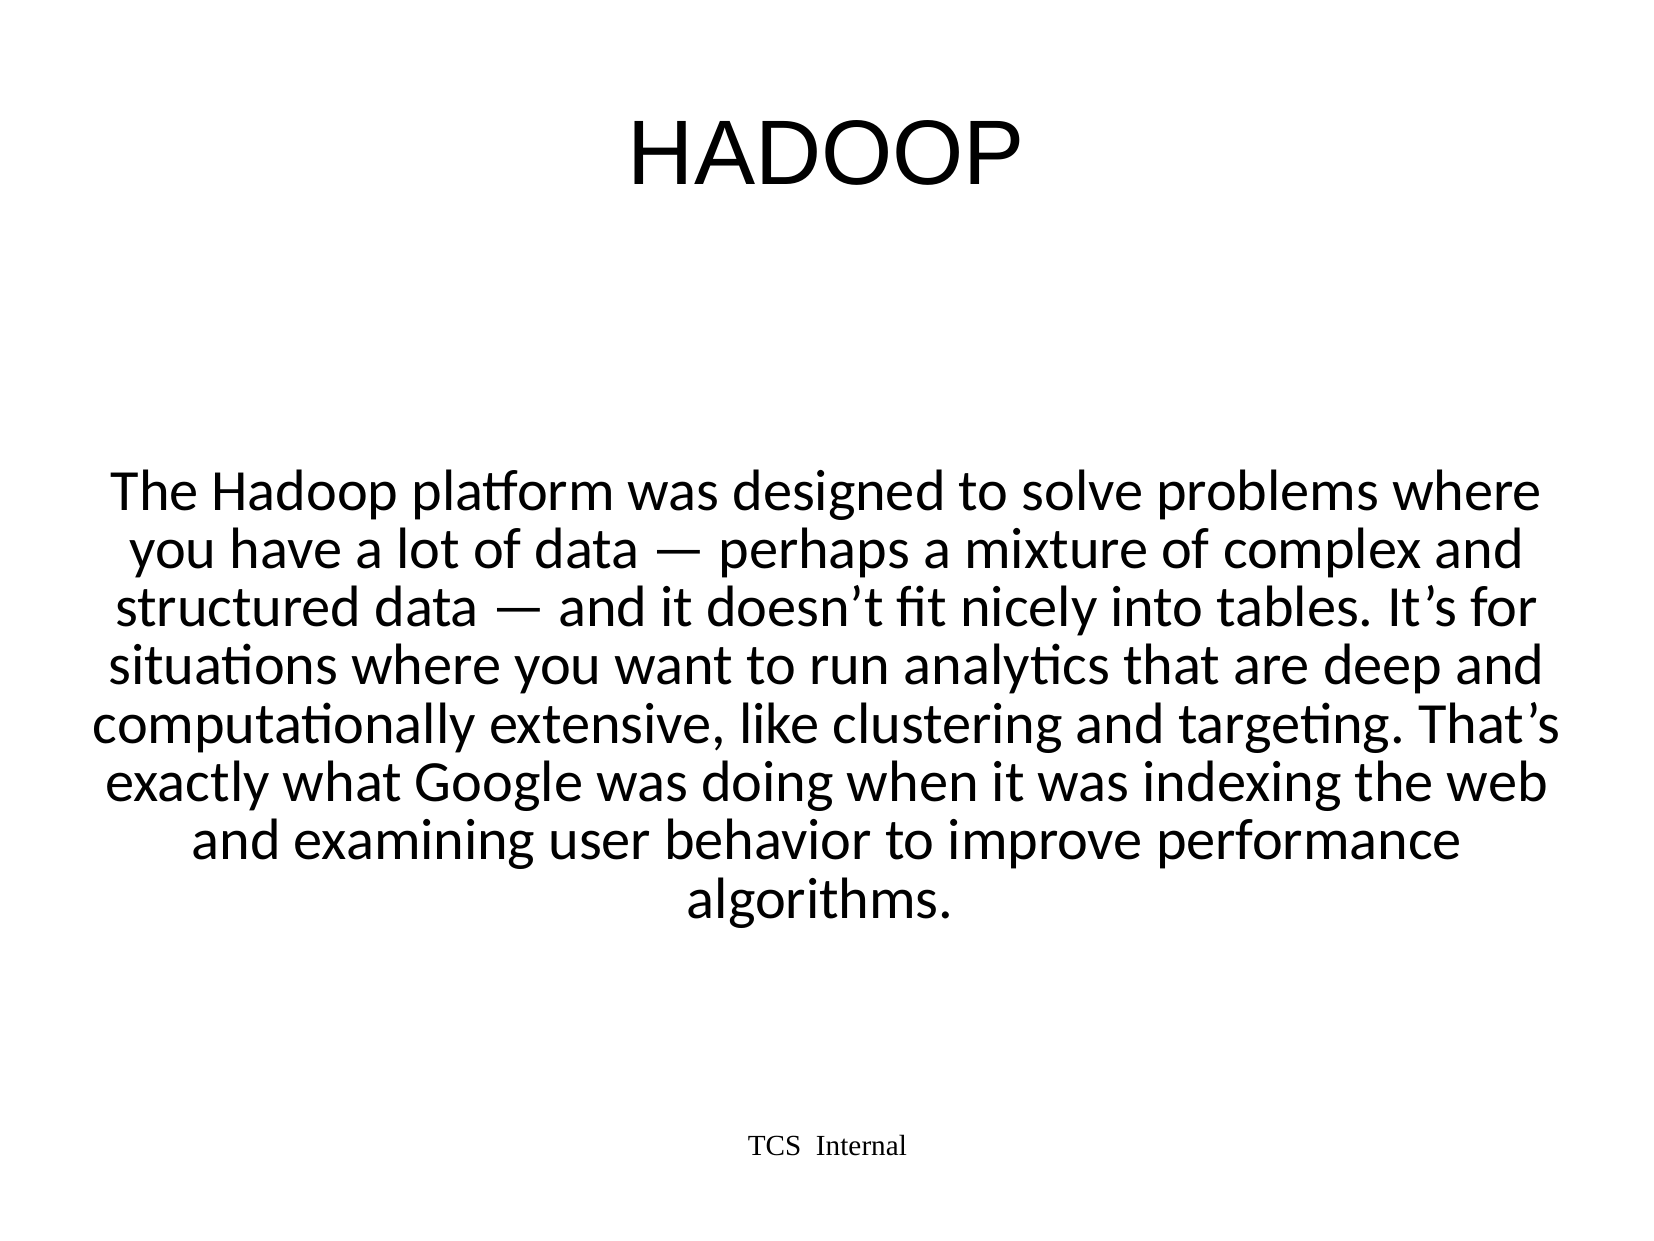

# HADOOP
The Hadoop platform was designed to solve problems where you have a lot of data — perhaps a mixture of complex and structured data — and it doesn’t fit nicely into tables. It’s for situations where you want to run analytics that are deep and computationally extensive, like clustering and targeting. That’s exactly what Google was doing when it was indexing the web and examining user behavior to improve performance algorithms.